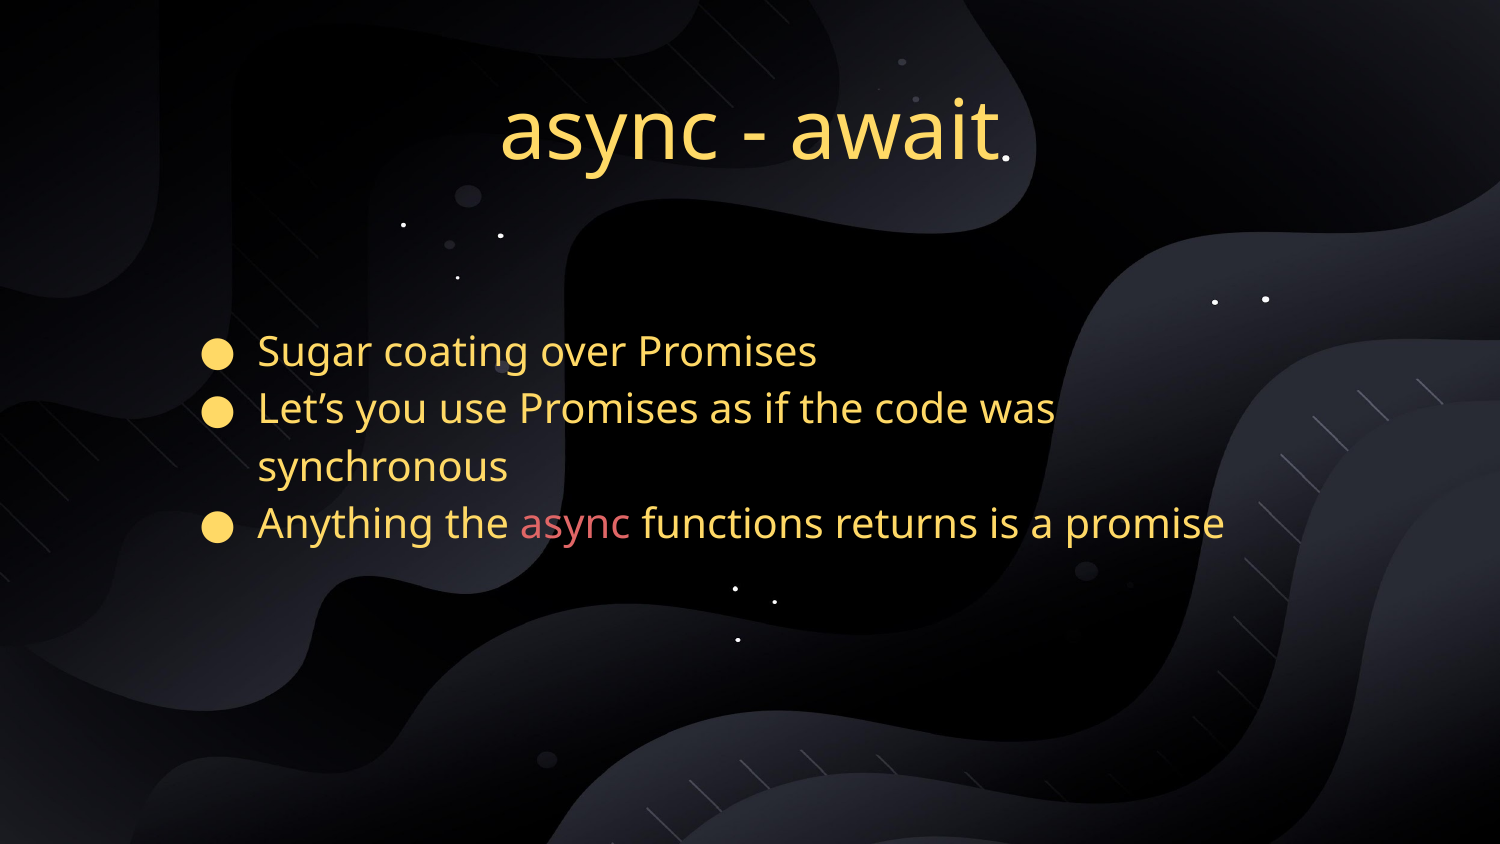

# async - await
Sugar coating over Promises
Let’s you use Promises as if the code was synchronous
Anything the async functions returns is a promise